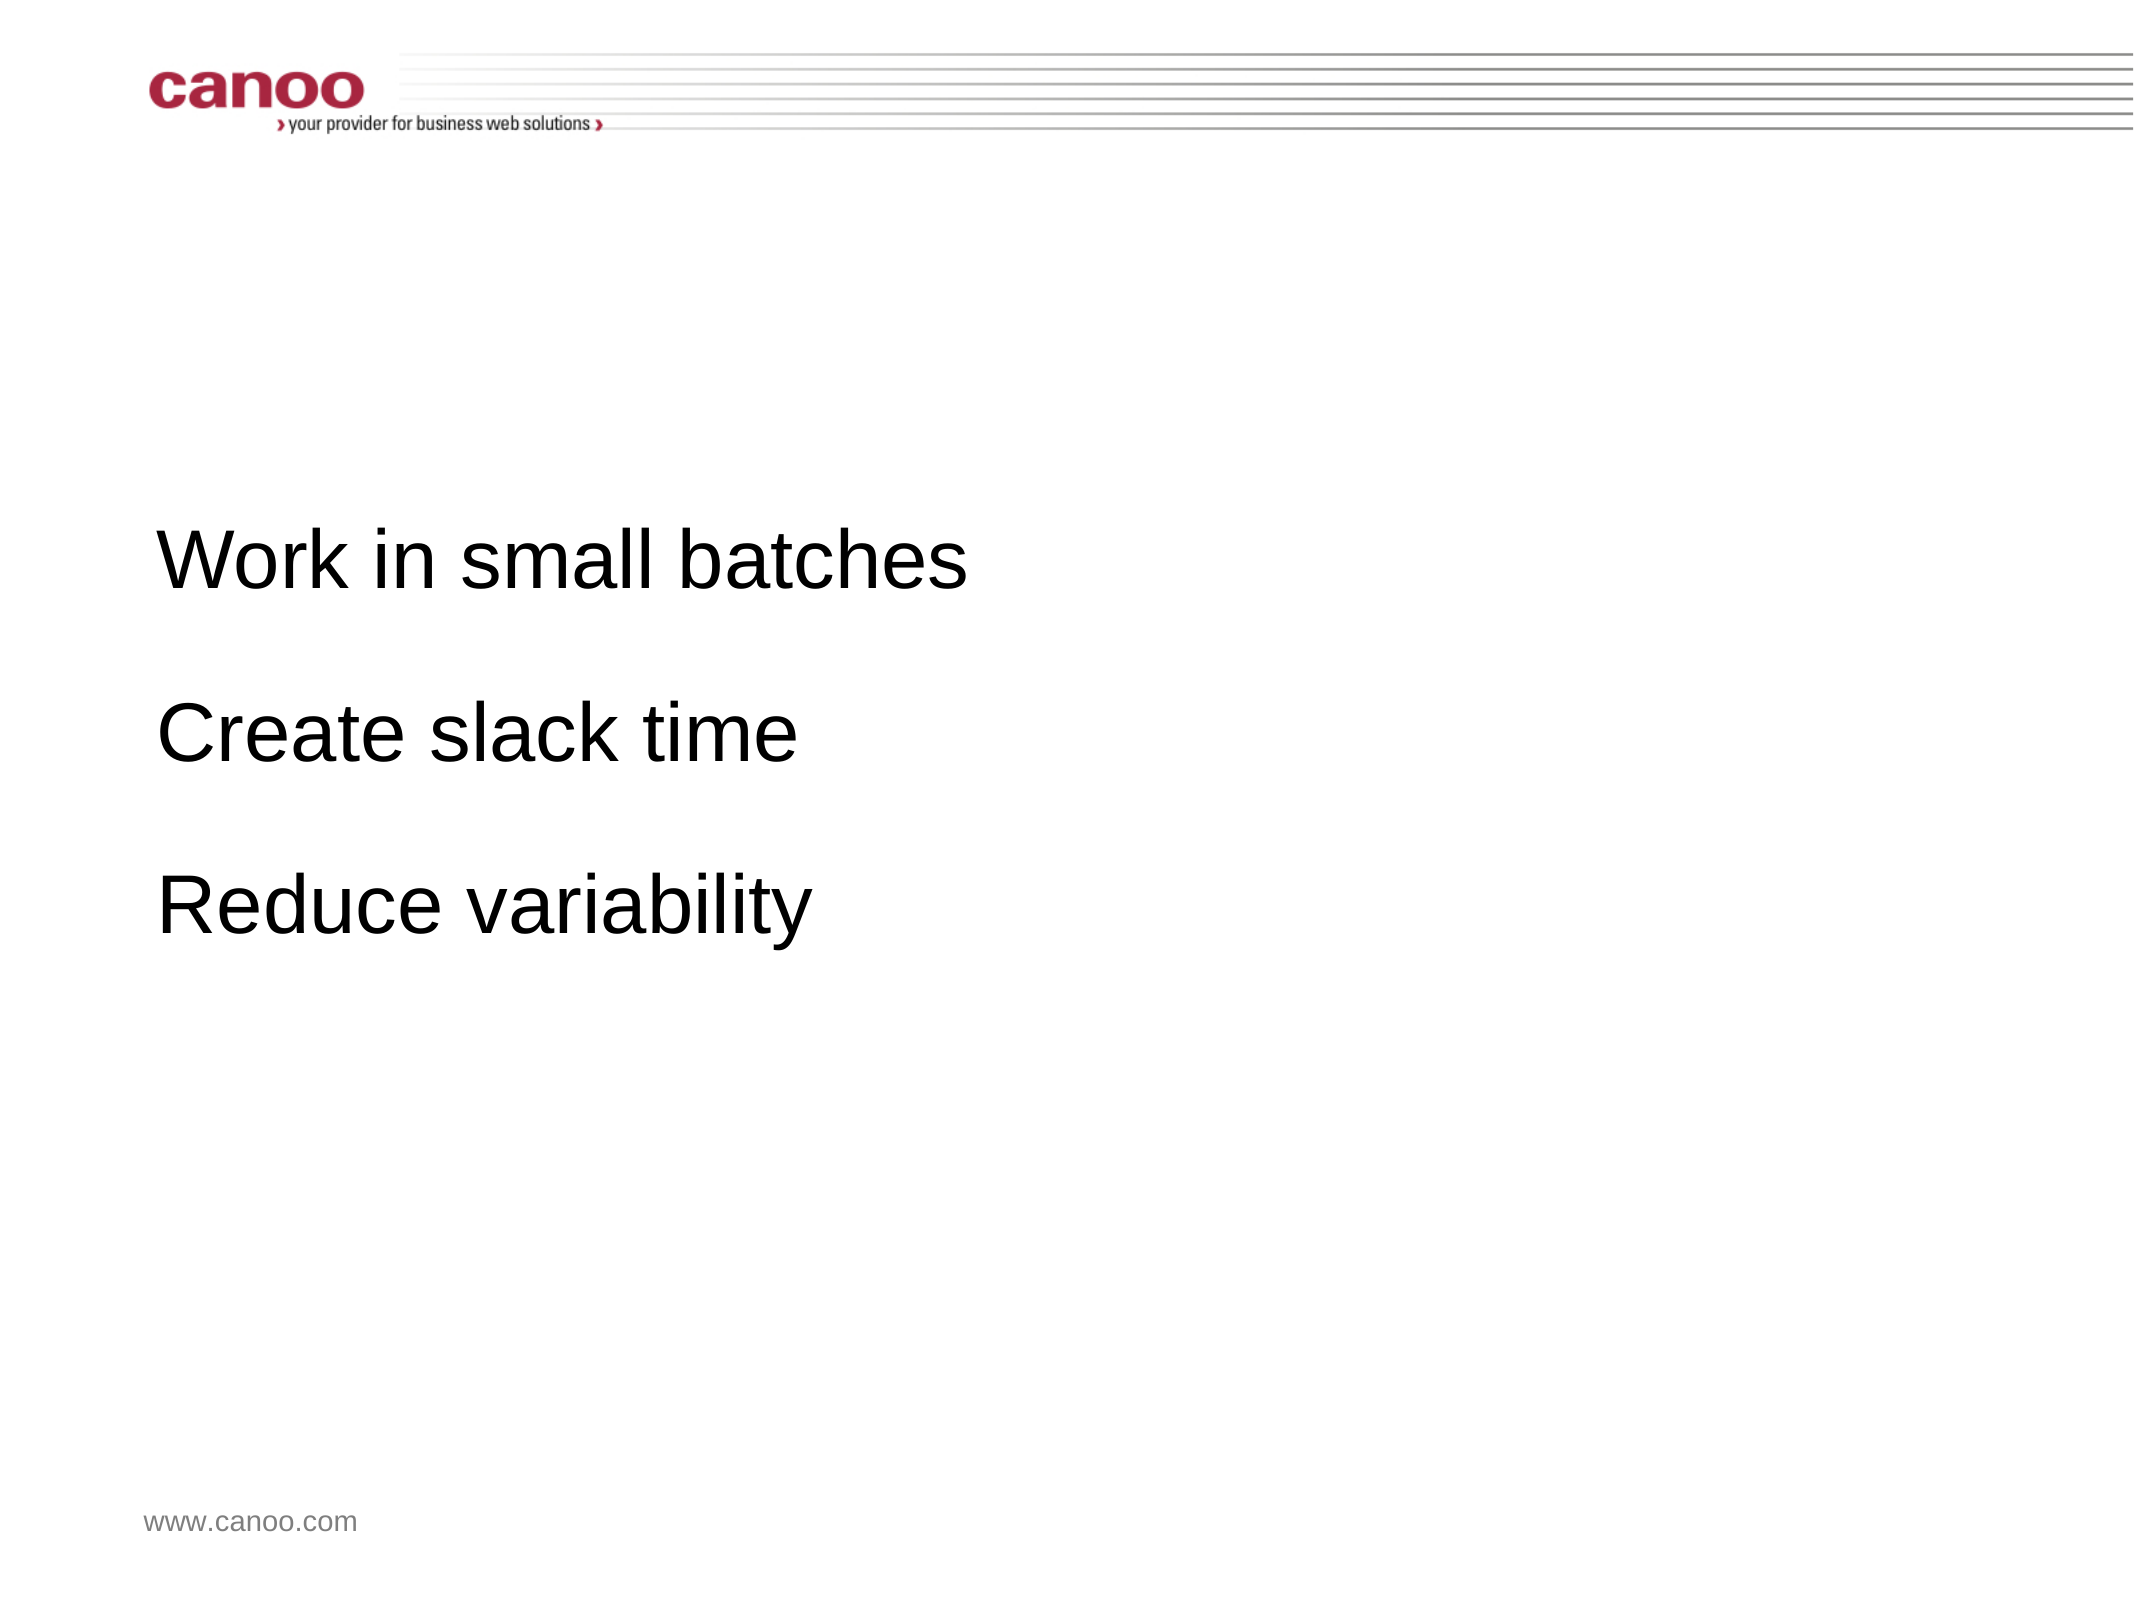

Work in small batches
Create slack time
Reduce variability